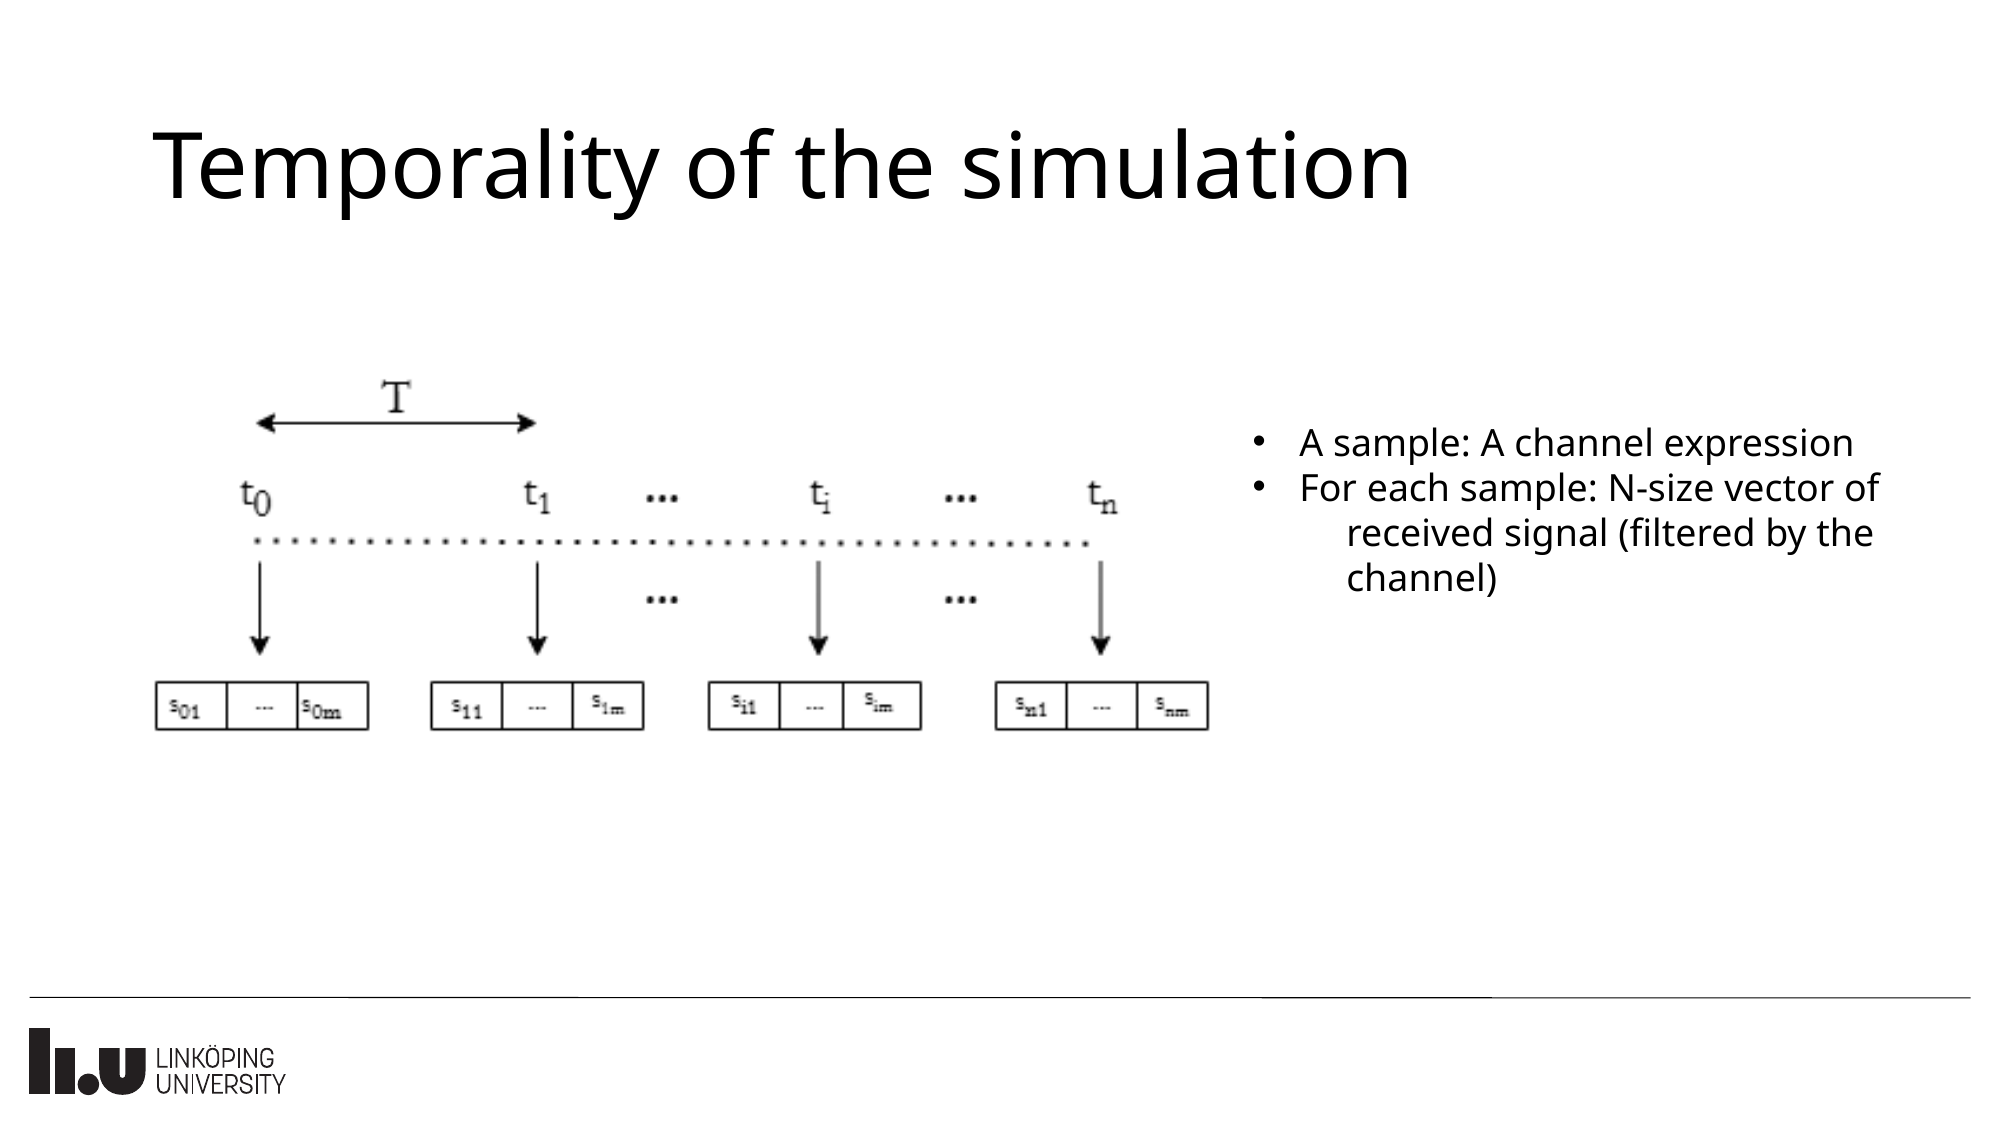

# Temporality of the simulation
A sample: A channel expression
For each sample: N-size vector of received signal (filtered by the channel)